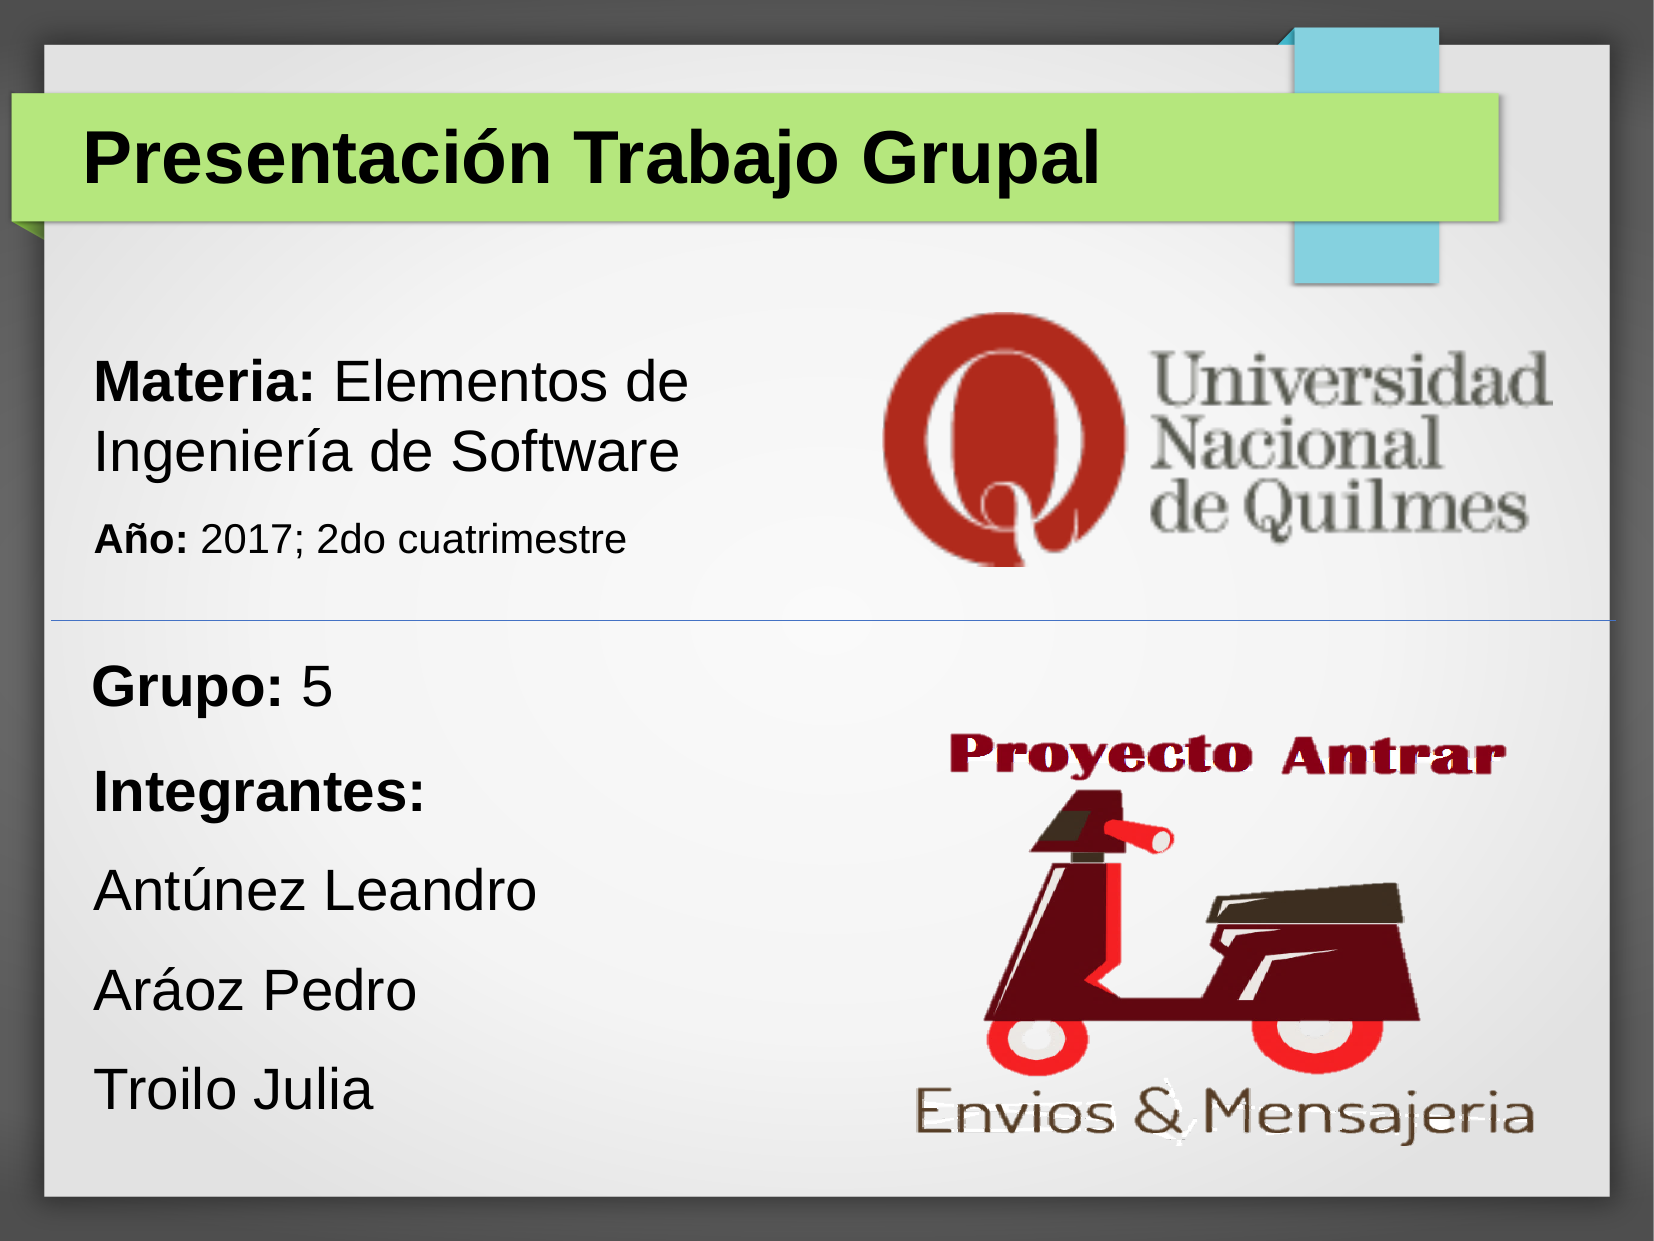

# Presentación Trabajo Grupal
Materia: Elementos de Ingeniería de Software
Año: 2017; 2do cuatrimestre
Grupo: 5
Integrantes:
Antúnez Leandro
Aráoz Pedro
Troilo Julia